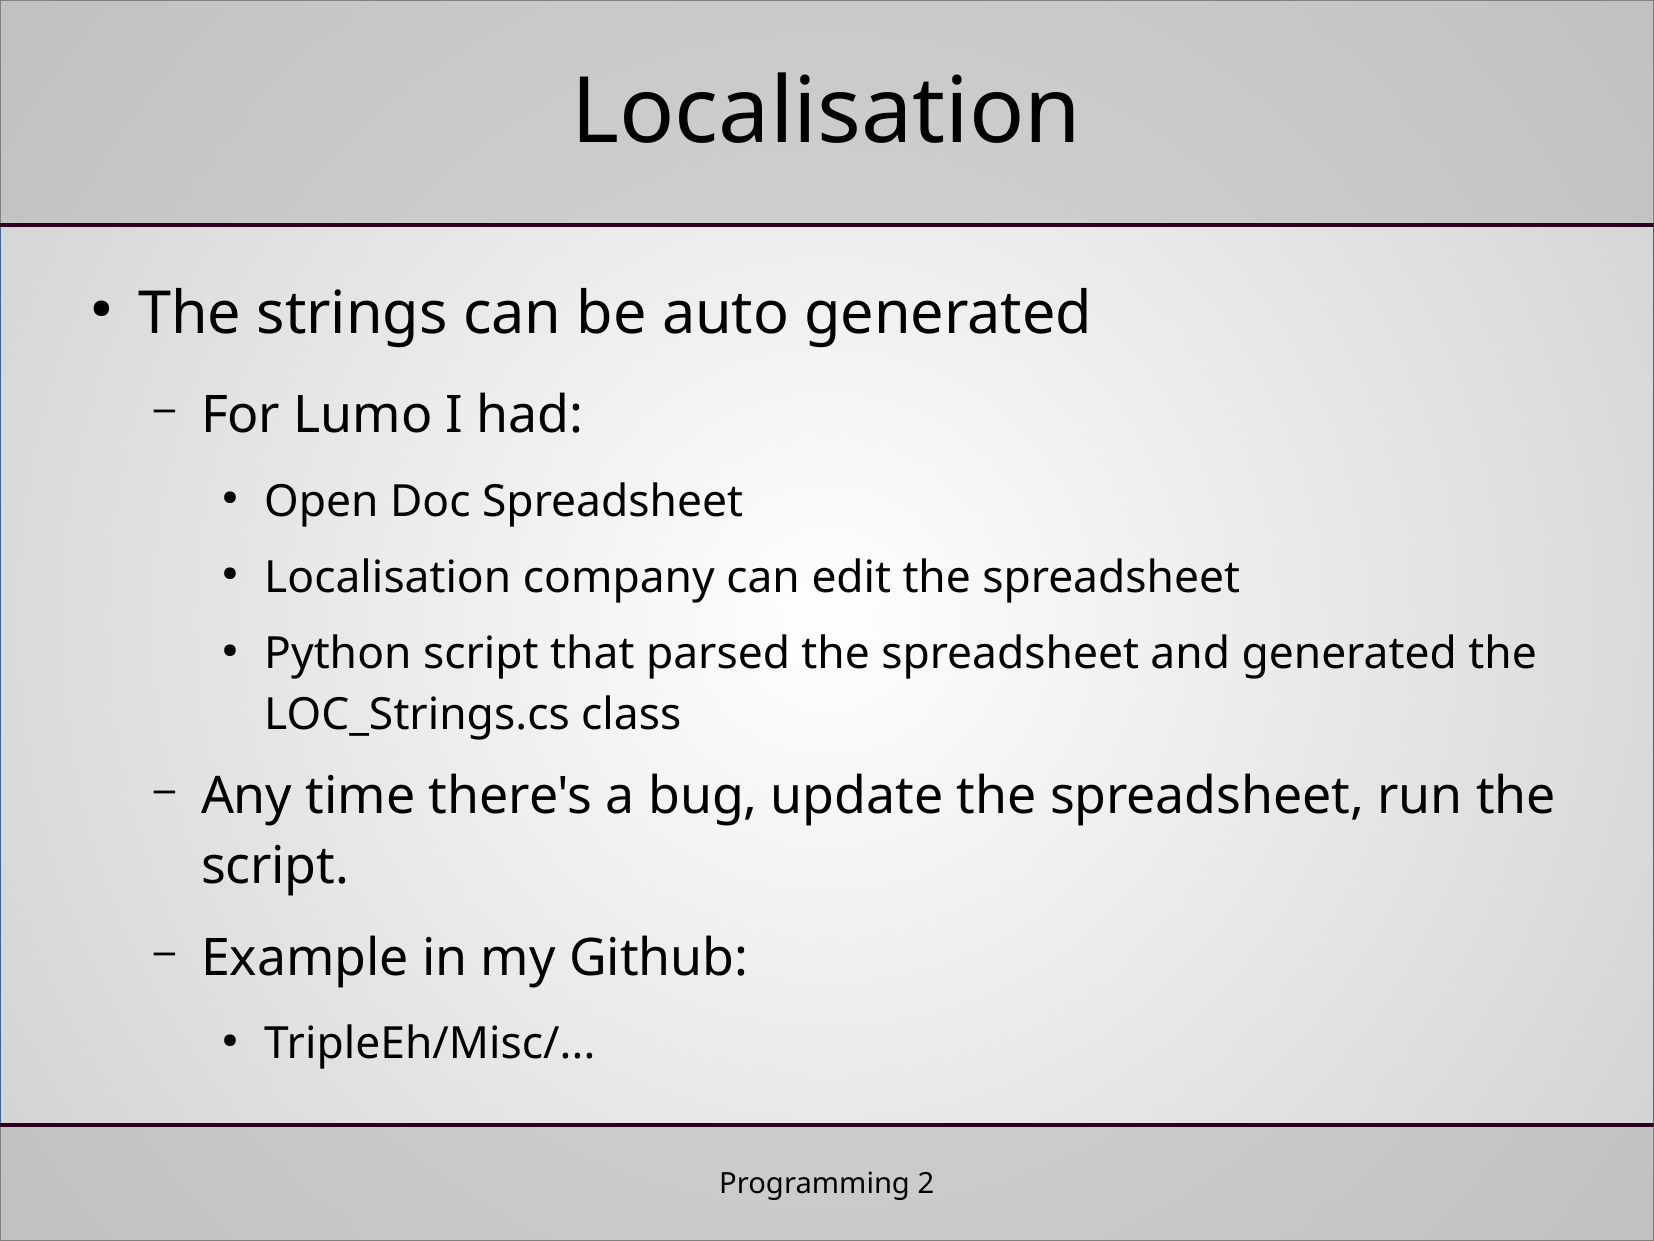

# Localisation
The strings can be auto generated
For Lumo I had:
Open Doc Spreadsheet
Localisation company can edit the spreadsheet
Python script that parsed the spreadsheet and generated the LOC_Strings.cs class
Any time there's a bug, update the spreadsheet, run the script.
Example in my Github:
TripleEh/Misc/...